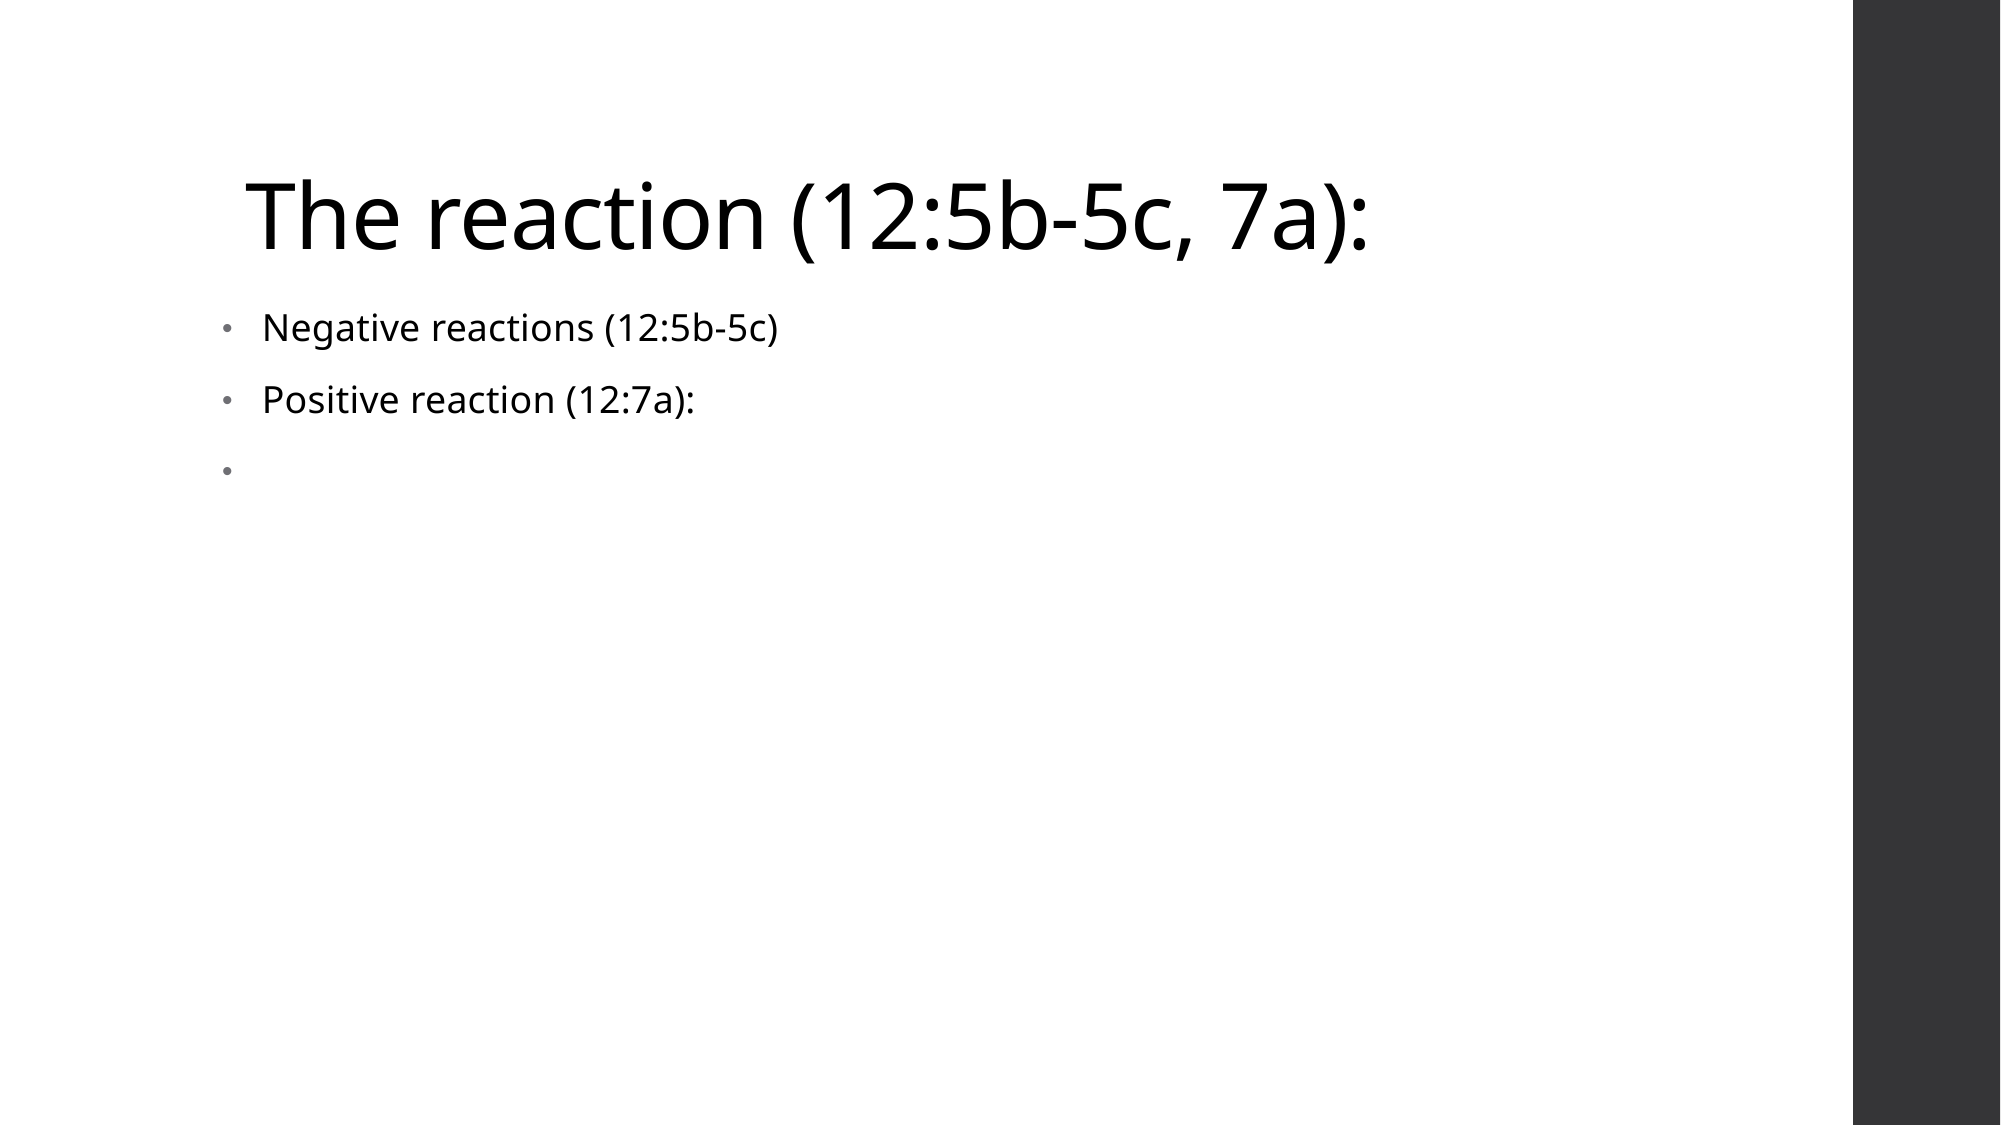

# The reaction (12:5b-5c, 7a):
 Negative reactions (12:5b-5c)
 Positive reaction (12:7a):